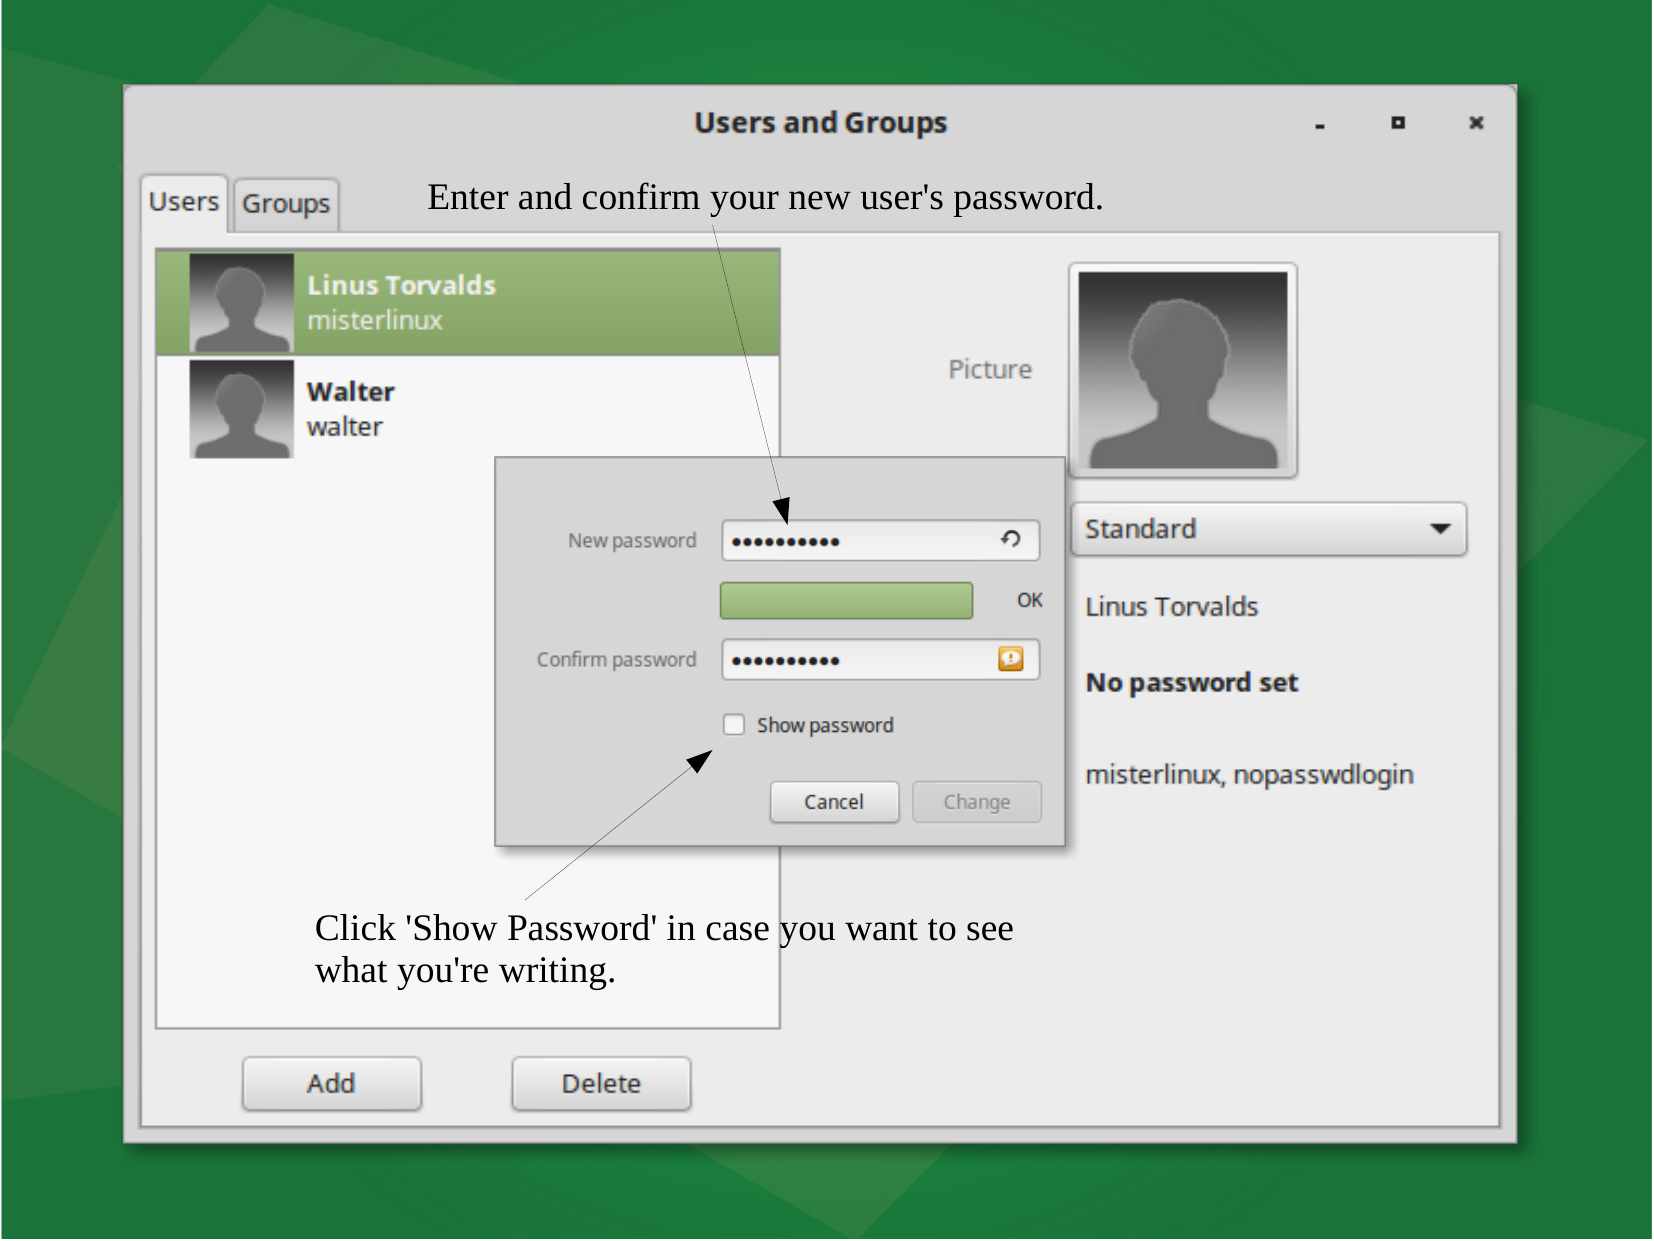

Enter and confirm your new user's password.
Click 'Show Password' in case you want to see what you're writing.